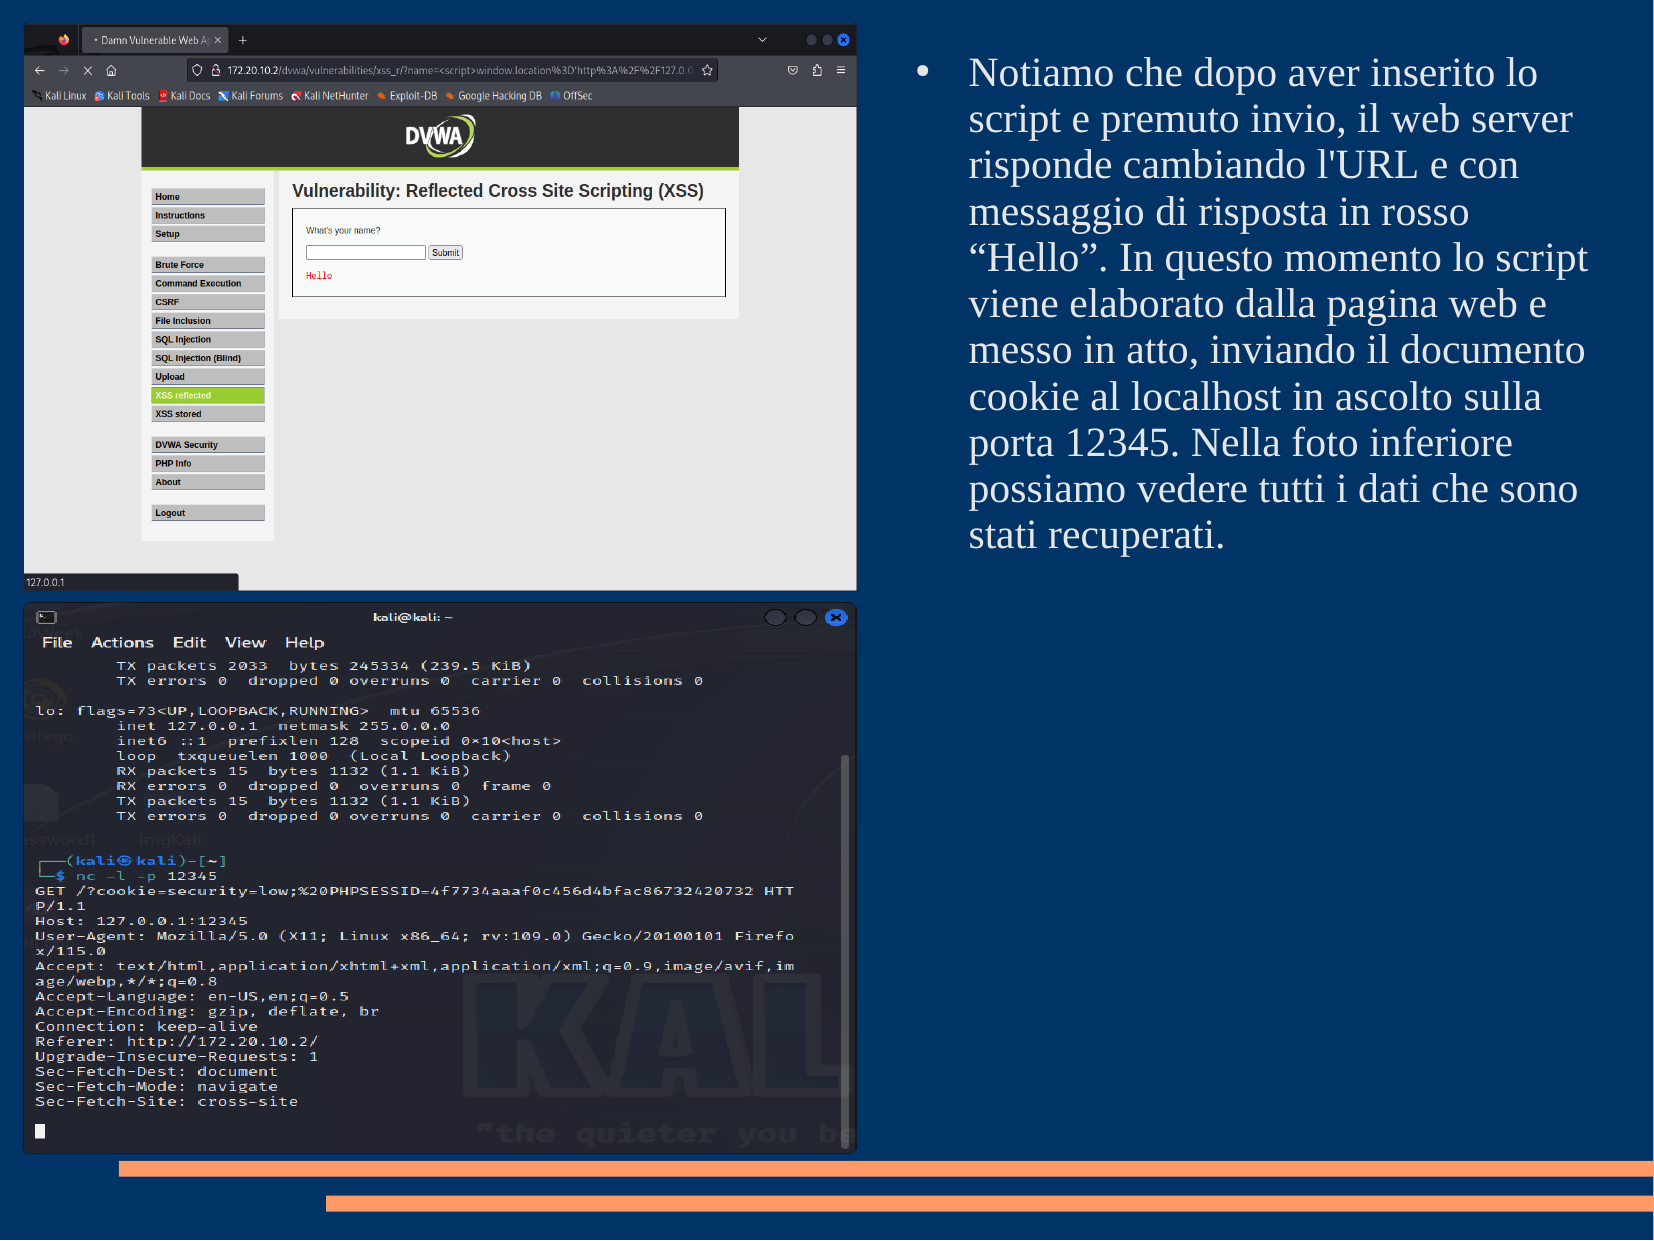

# Notiamo che dopo aver inserito lo script e premuto invio, il web server risponde cambiando l'URL e con messaggio di risposta in rosso “Hello”. In questo momento lo script viene elaborato dalla pagina web e messo in atto, inviando il documento cookie al localhost in ascolto sulla porta 12345. Nella foto inferiore possiamo vedere tutti i dati che sono stati recuperati.